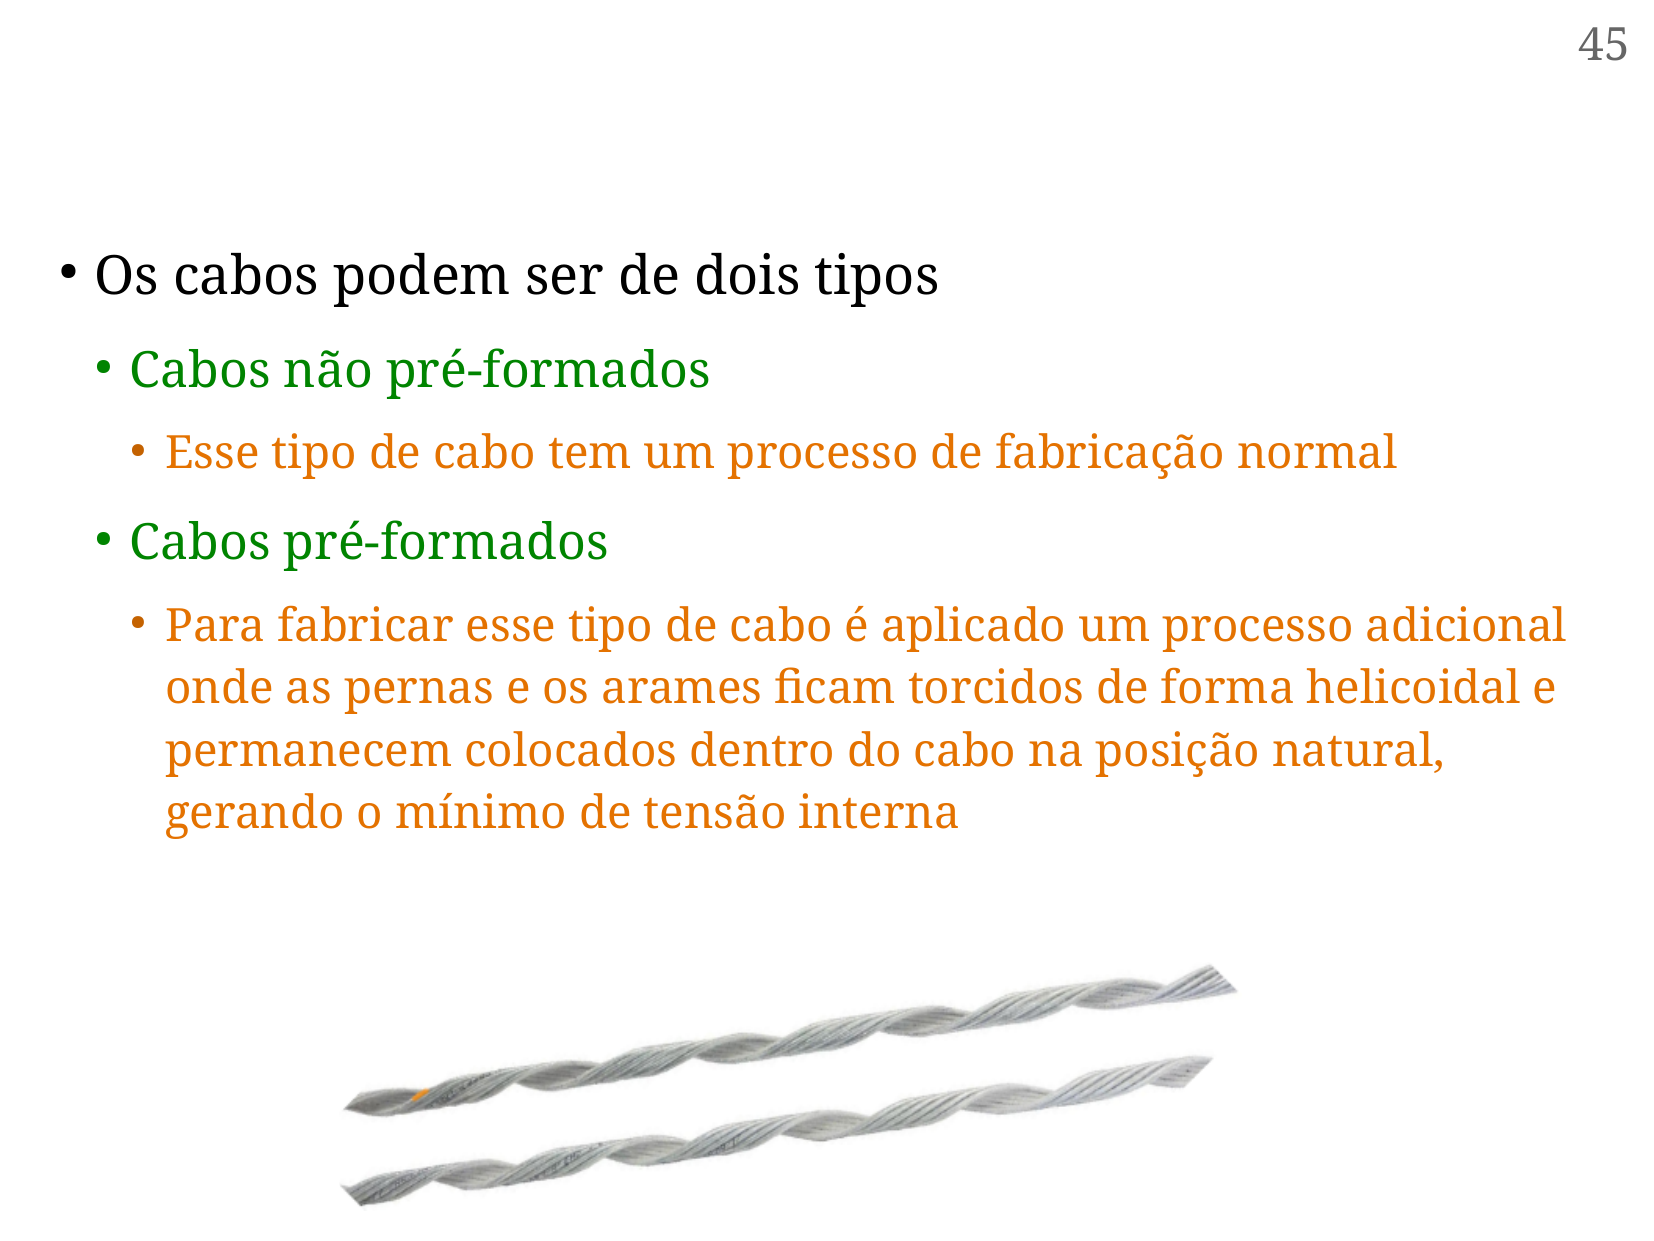

45
#
Os cabos podem ser de dois tipos
Cabos não pré-formados
Esse tipo de cabo tem um processo de fabricação normal
Cabos pré-formados
Para fabricar esse tipo de cabo é aplicado um processo adicional onde as pernas e os arames ficam torcidos de forma helicoidal e permanecem colocados dentro do cabo na posição natural, gerando o mínimo de tensão interna